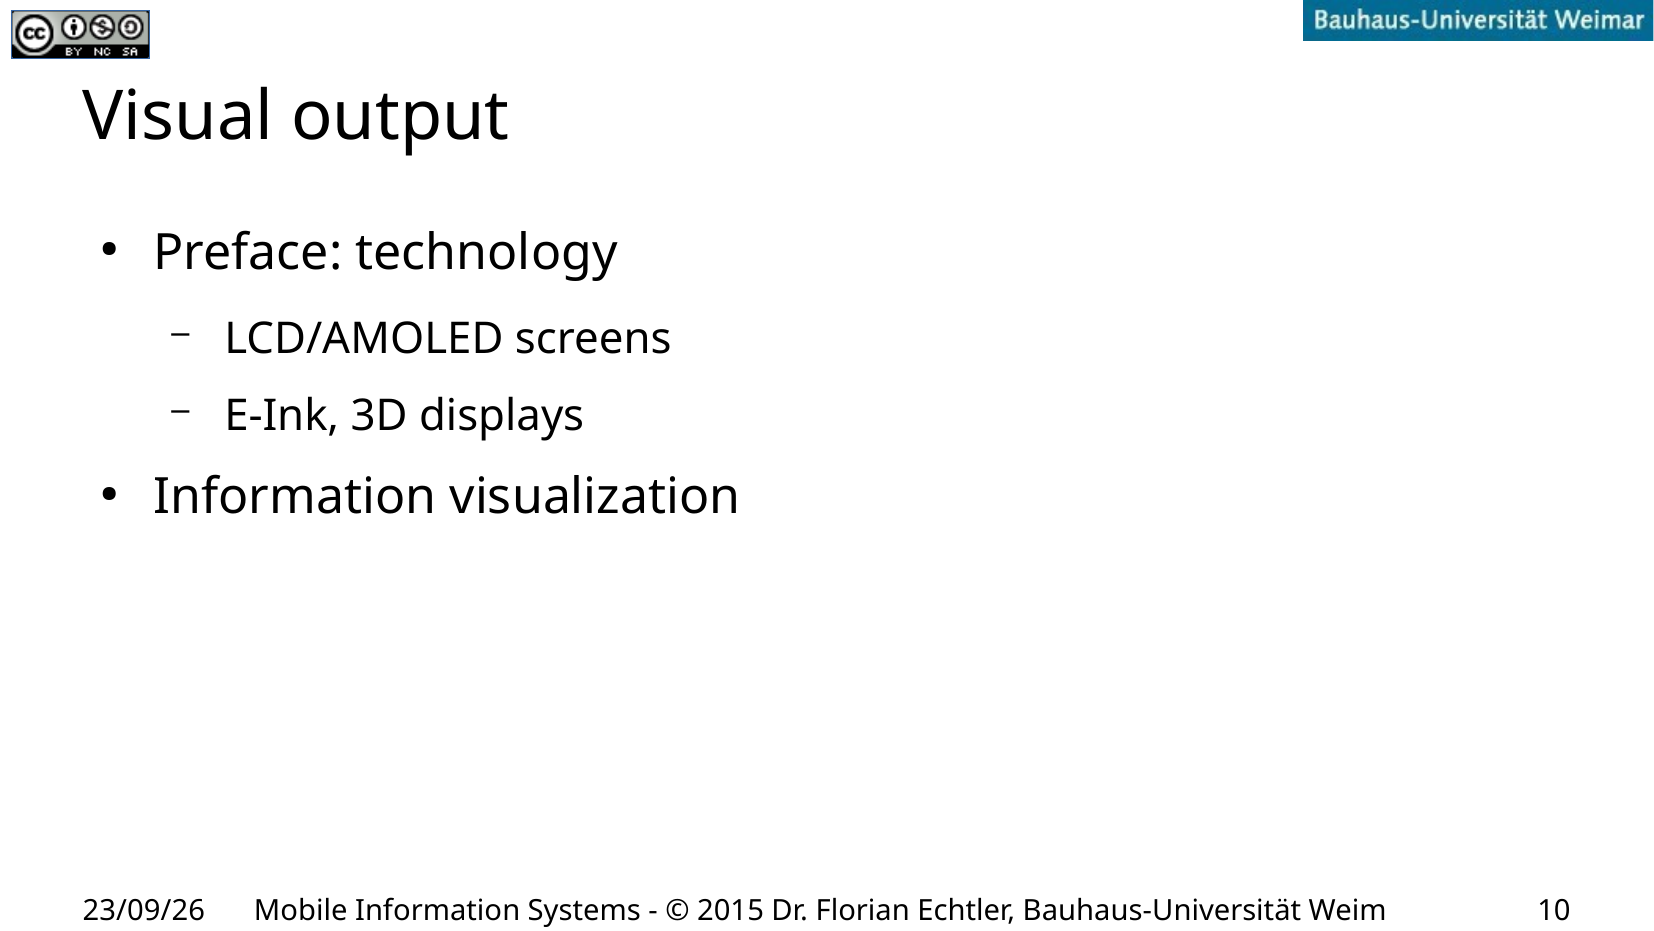

# Visual output
Preface: technology
LCD/AMOLED screens
E-Ink, 3D displays
Information visualization
Mobile Information Systems - © 2015 Dr. Florian Echtler, Bauhaus-Universität Weimar
10